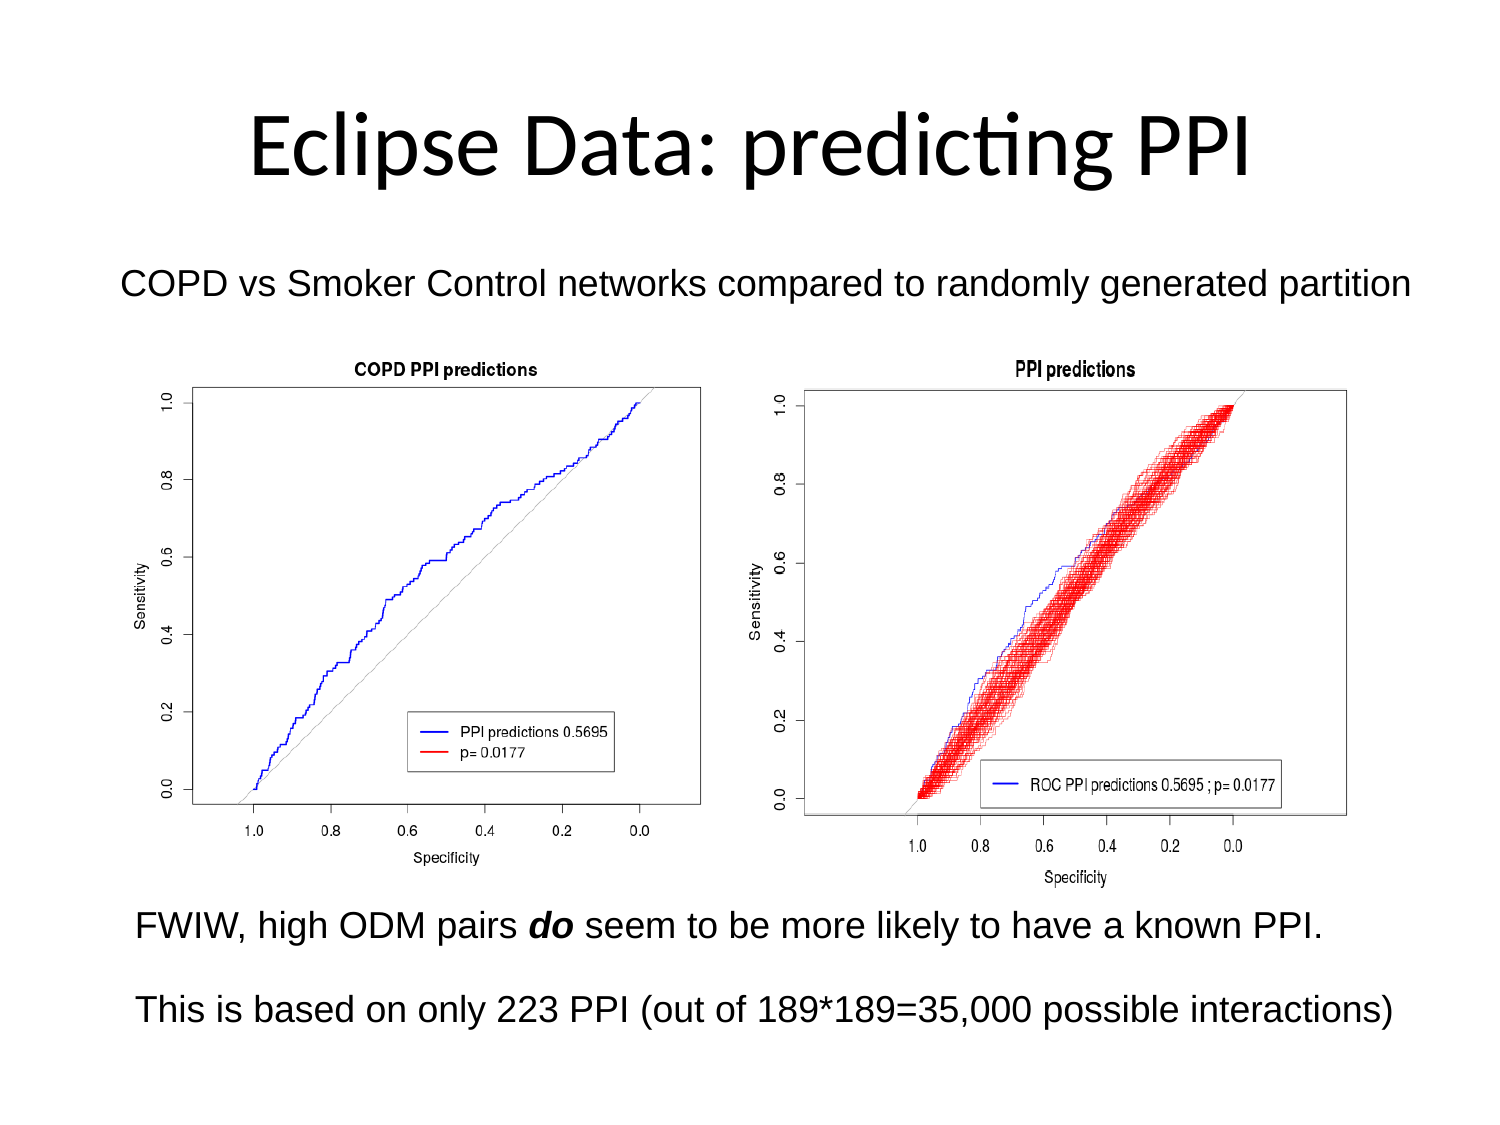

# Eclipse Data: predicting PPI
COPD vs Smoker Control networks compared to randomly generated partition
FWIW, high ODM pairs do seem to be more likely to have a known PPI.
This is based on only 223 PPI (out of 189*189=35,000 possible interactions)